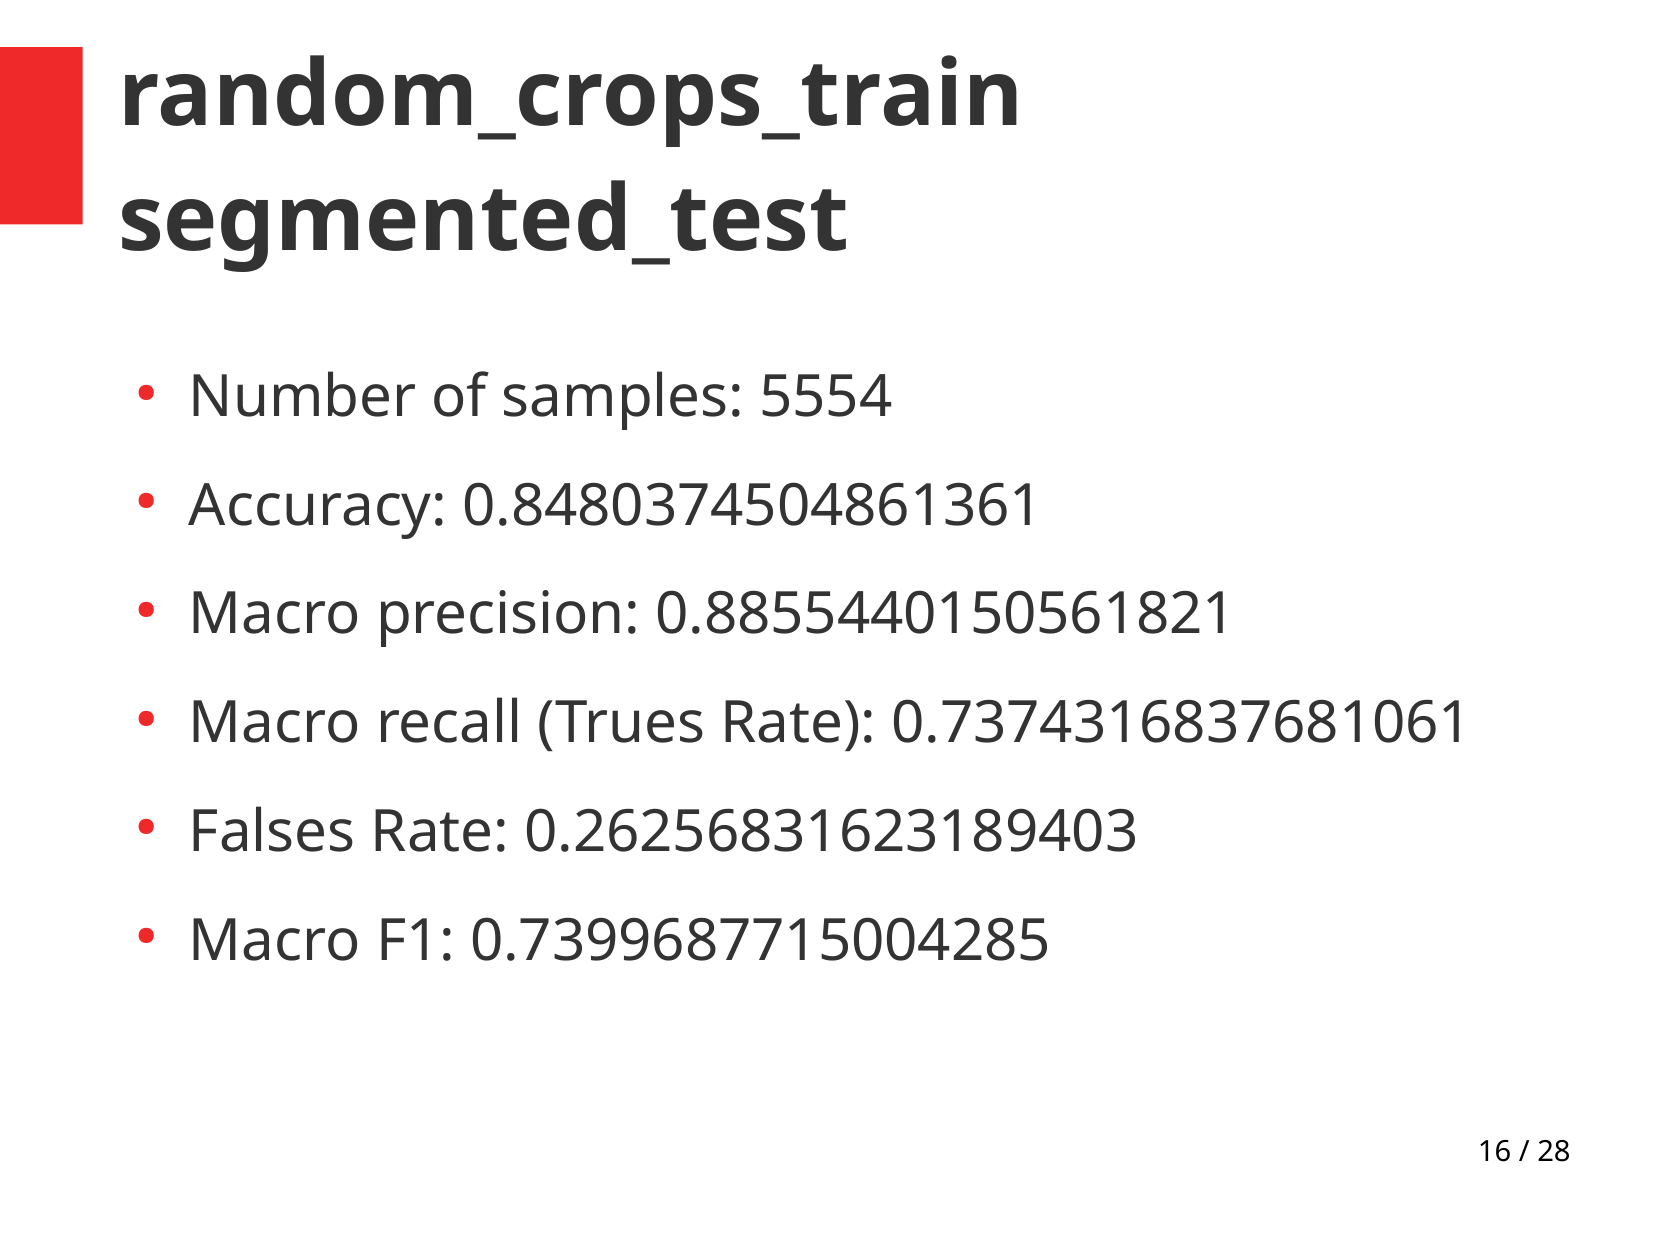

# random_crops_train segmented_test
Number of samples: 5554
Accuracy: 0.8480374504861361
Macro precision: 0.8855440150561821
Macro recall (Trues Rate): 0.7374316837681061
Falses Rate: 0.26256831623189403
Macro F1: 0.7399687715004285
16